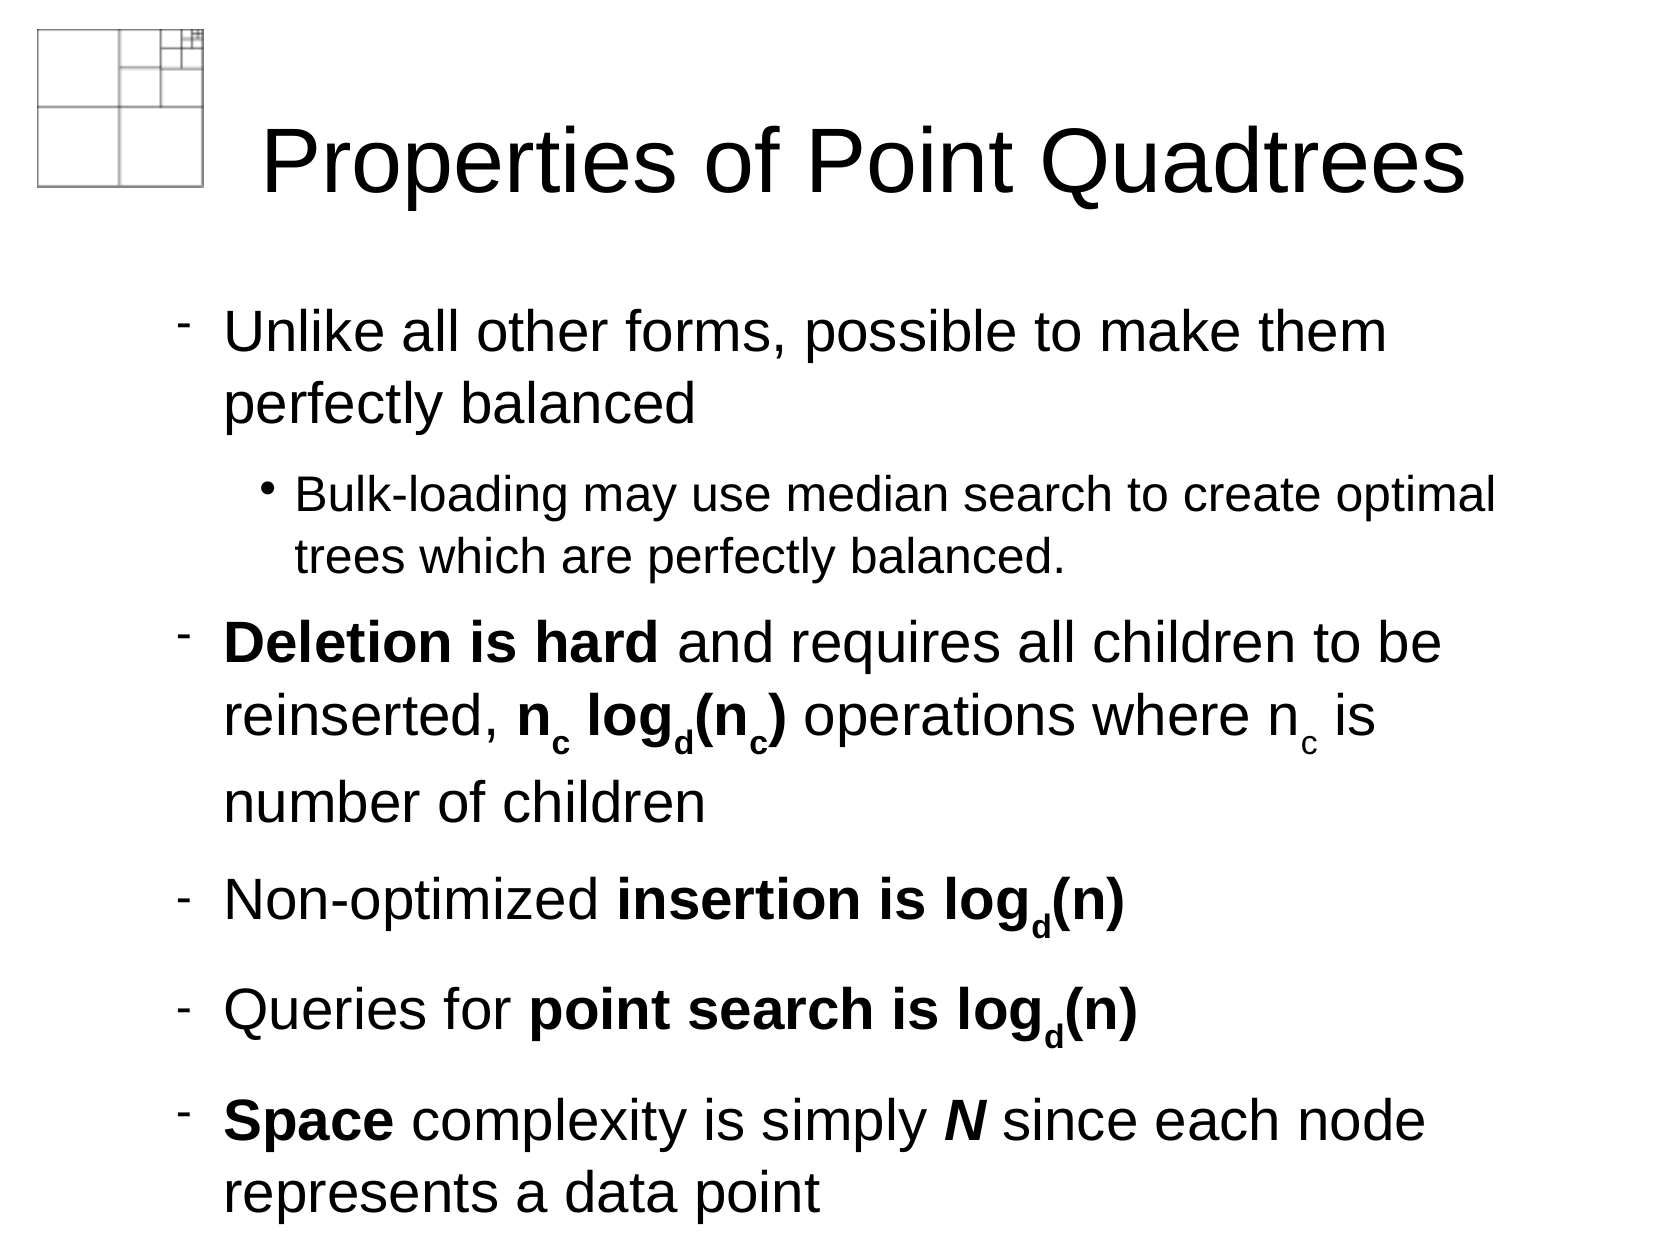

# Properties of Point Quadtrees
Unlike all other forms, possible to make them perfectly balanced
Bulk-loading may use median search to create optimal trees which are perfectly balanced.
Deletion is hard and requires all children to be reinserted, nc logd(nc) operations where nc is number of children
Non-optimized insertion is logd(n)‏
Queries for point search is logd(n)‏
Space complexity is simply N since each node represents a data point